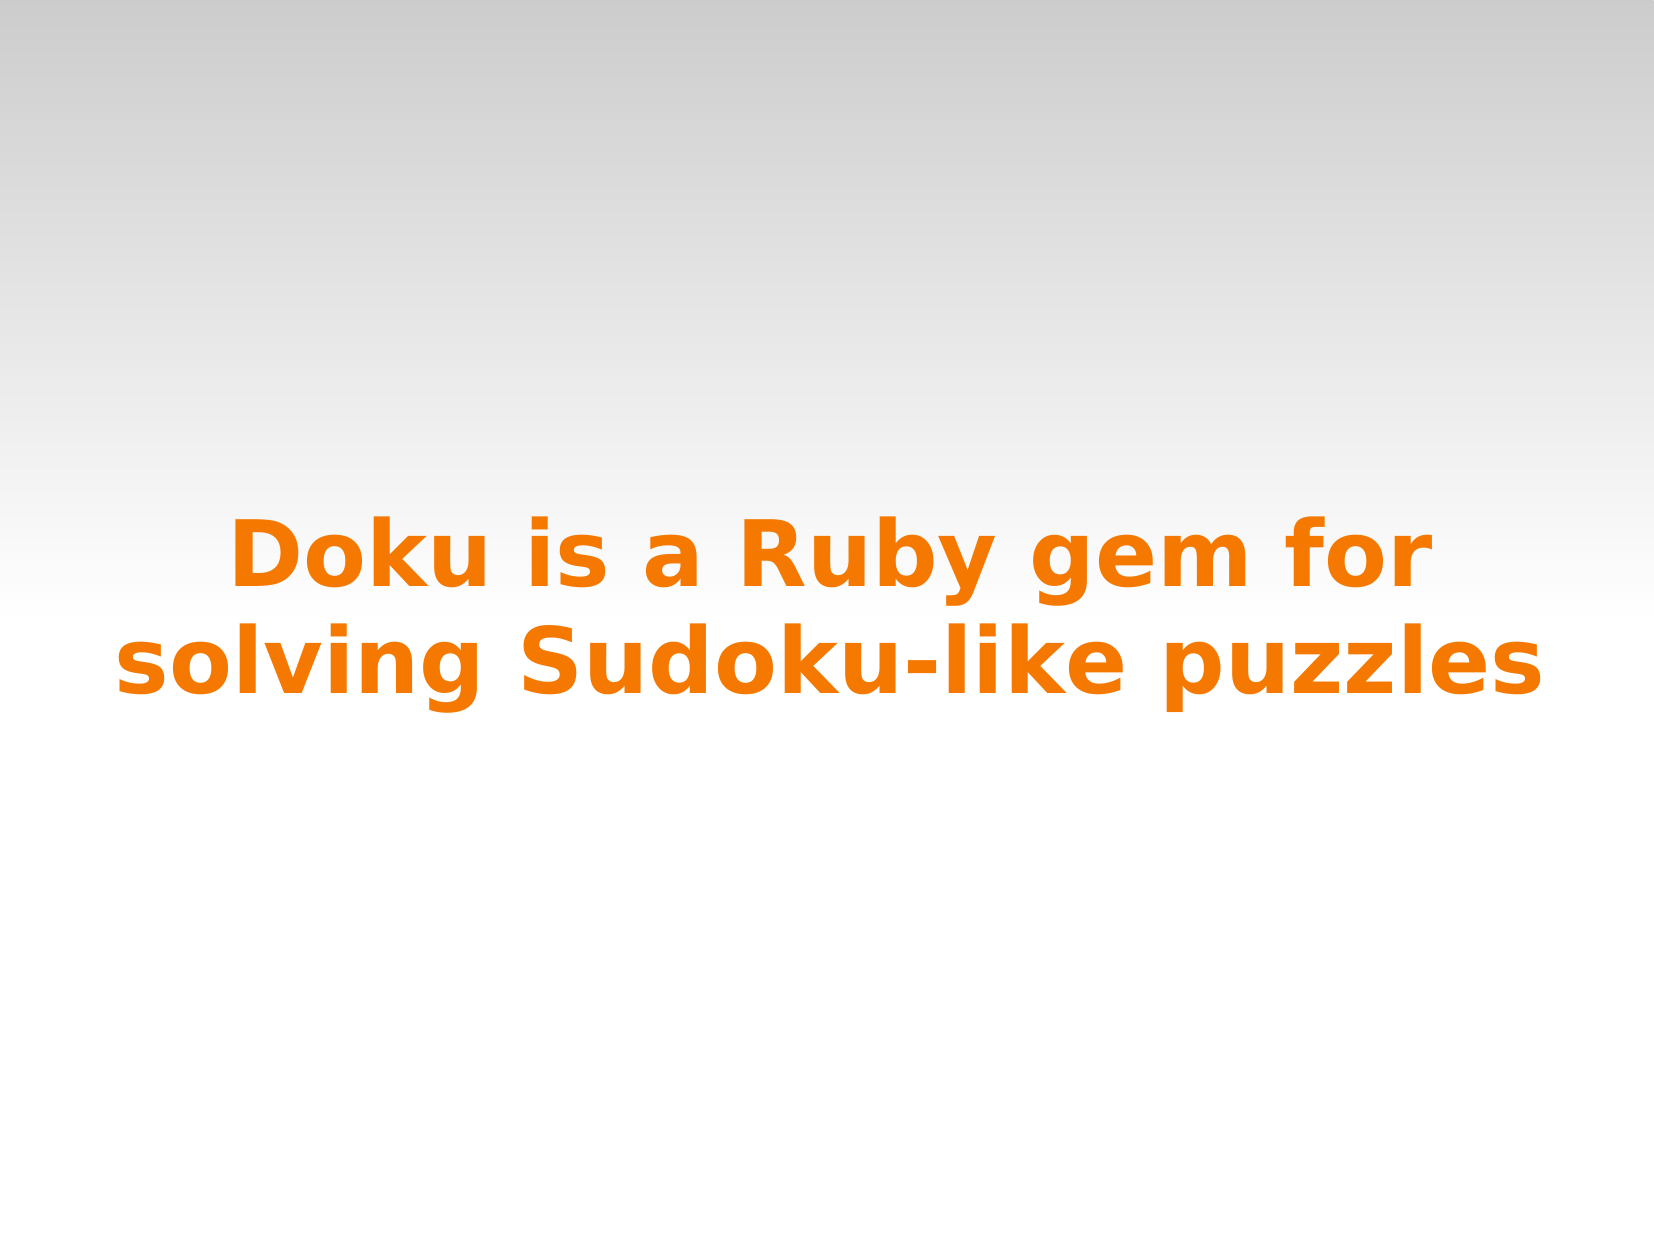

# Doku is a Ruby gem for solving Sudoku-like puzzles